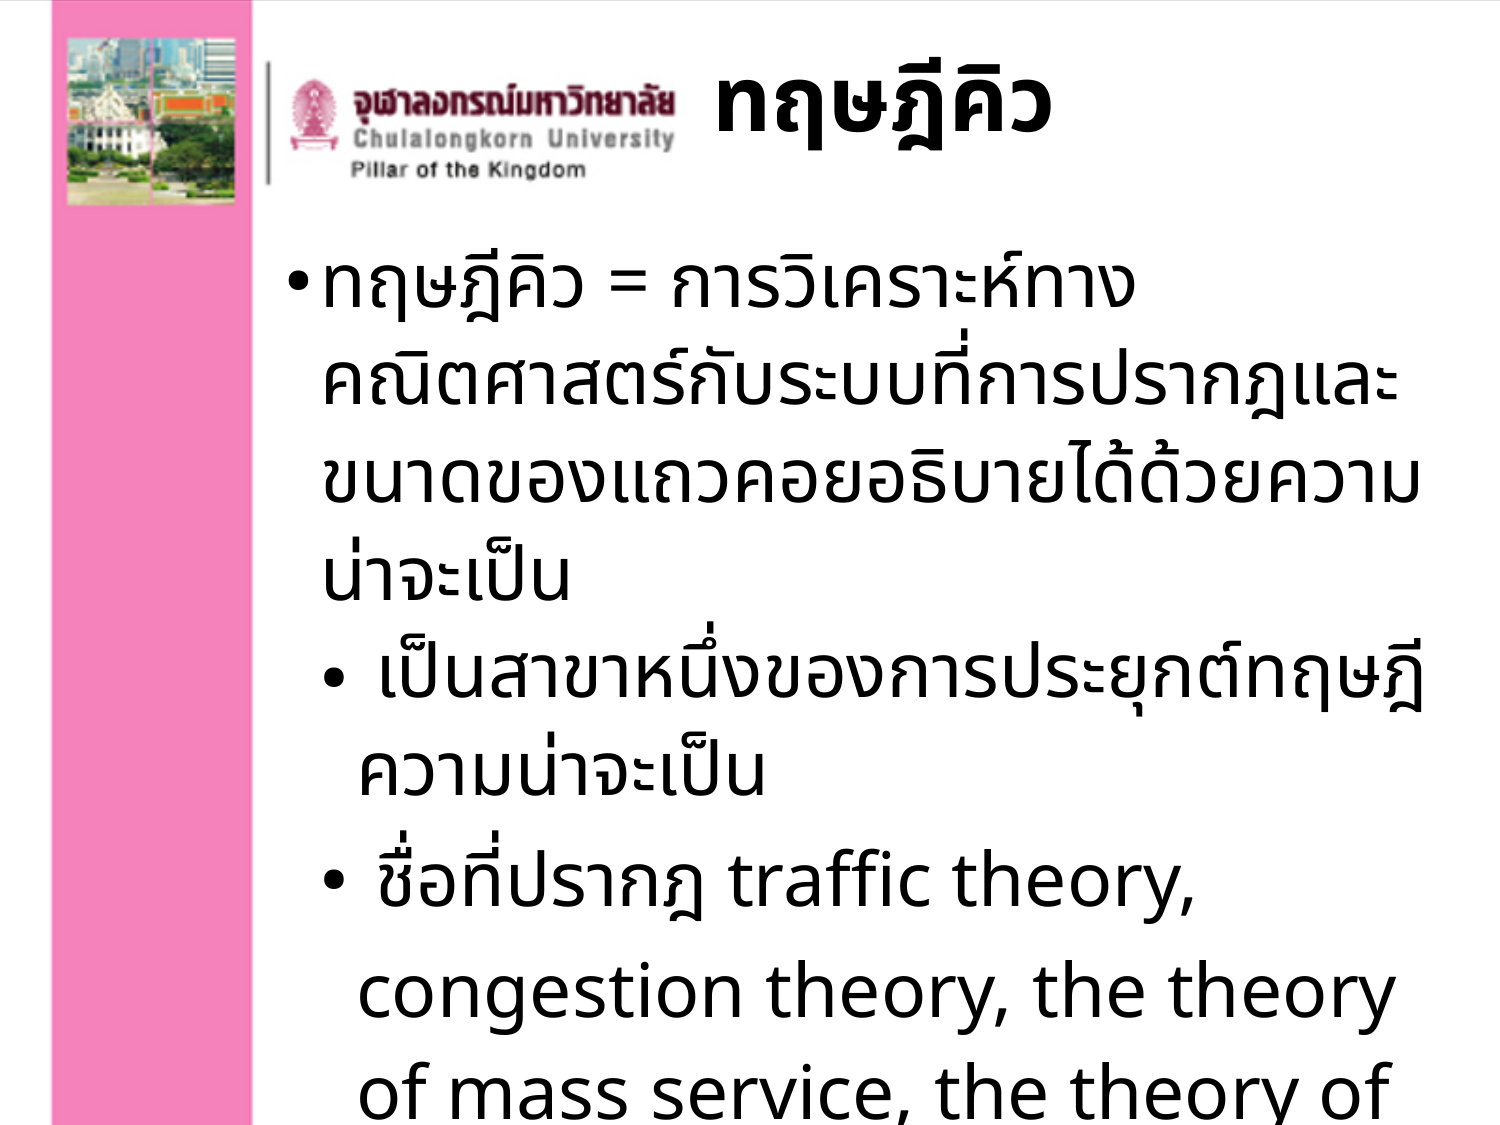

# ทฤษฎีคิว
ทฤษฎีคิว = การวิเคราะห์ทางคณิตศาสตร์กับระบบที่การปรากฎและขนาดของแถวคอยอธิบายได้ด้วยความน่าจะเป็น
 เป็นสาขาหนึ่งของการประยุกต์ทฤษฎีความน่าจะเป็น
 ชื่อที่ปรากฎ traffic theory, congestion theory, the theory of mass service, the theory of stochastic service system
ตัวอย่างเช่น ระบบโทรศัพท์บ้าน ระบบจราจร ณ แยกหนึ่งแยก ระบบการใช้งานเครือข่าย ระบบการประมวลผลภายในคอมพิวเตอร์ที่มีการประมวลผลหลายซีพียู